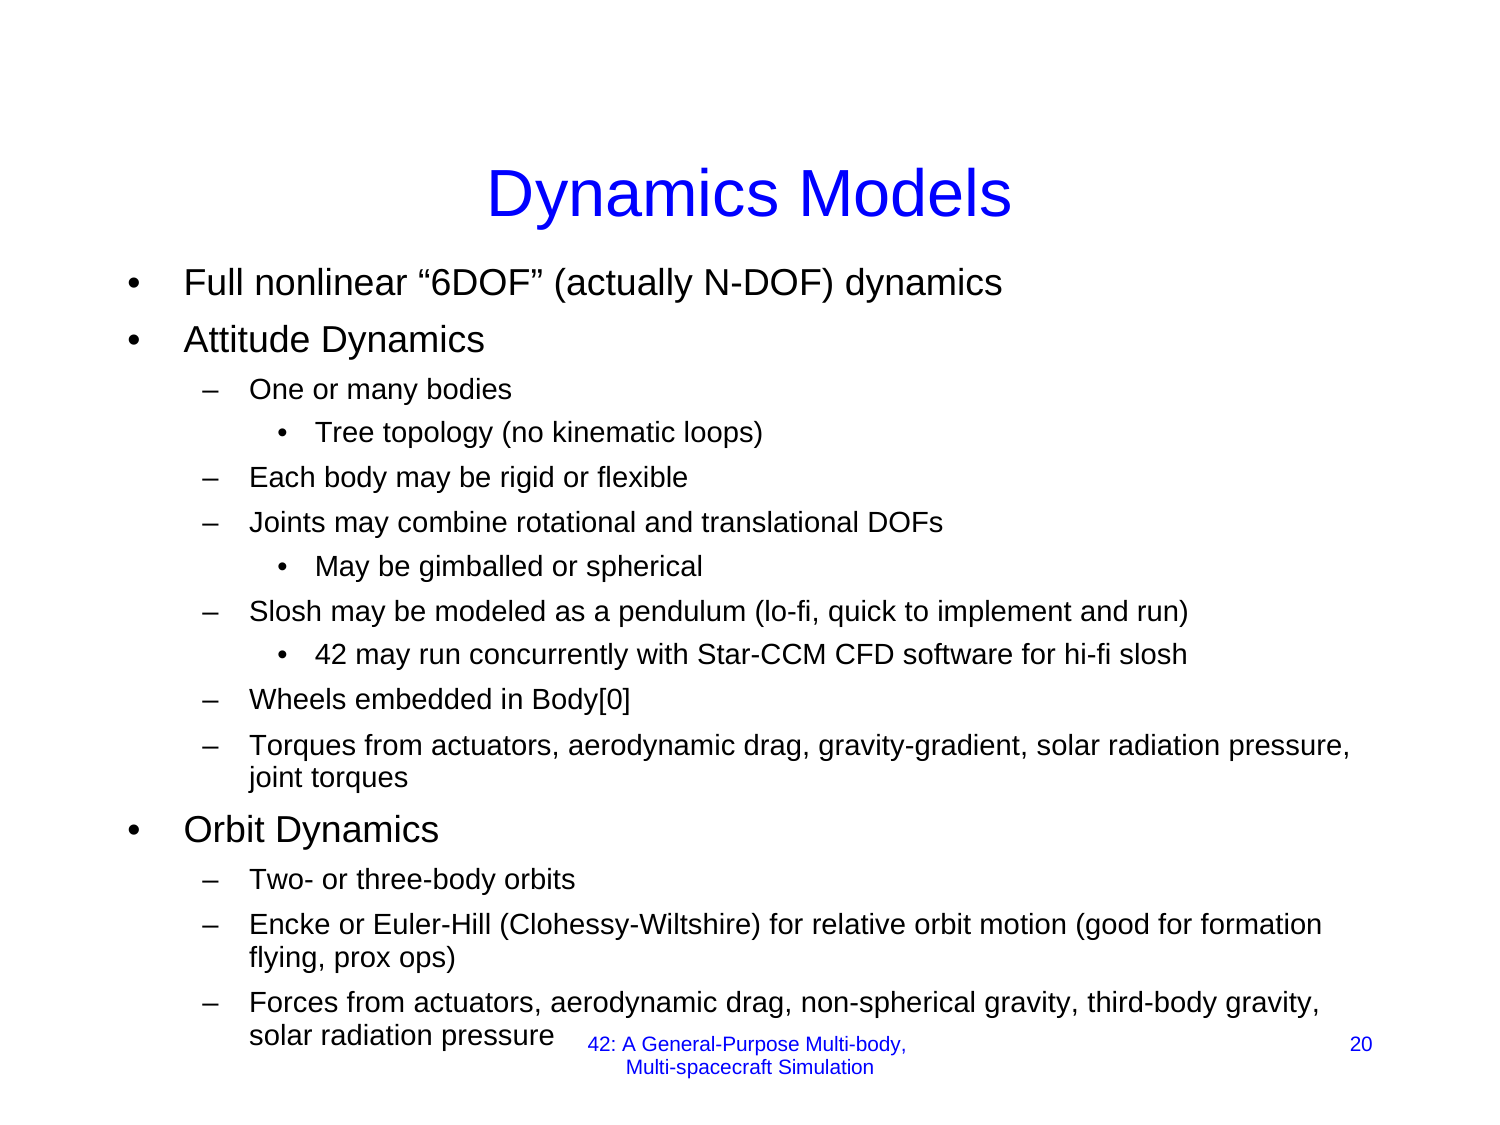

# Dynamics Models
Full nonlinear “6DOF” (actually N-DOF) dynamics
Attitude Dynamics
One or many bodies
Tree topology (no kinematic loops)
Each body may be rigid or flexible
Joints may combine rotational and translational DOFs
May be gimballed or spherical
Slosh may be modeled as a pendulum (lo-fi, quick to implement and run)
42 may run concurrently with Star-CCM CFD software for hi-fi slosh
Wheels embedded in Body[0]
Torques from actuators, aerodynamic drag, gravity-gradient, solar radiation pressure, joint torques
Orbit Dynamics
Two- or three-body orbits
Encke or Euler-Hill (Clohessy-Wiltshire) for relative orbit motion (good for formation flying, prox ops)
Forces from actuators, aerodynamic drag, non-spherical gravity, third-body gravity, solar radiation pressure
42: The Mostly Harmless Simulation
20